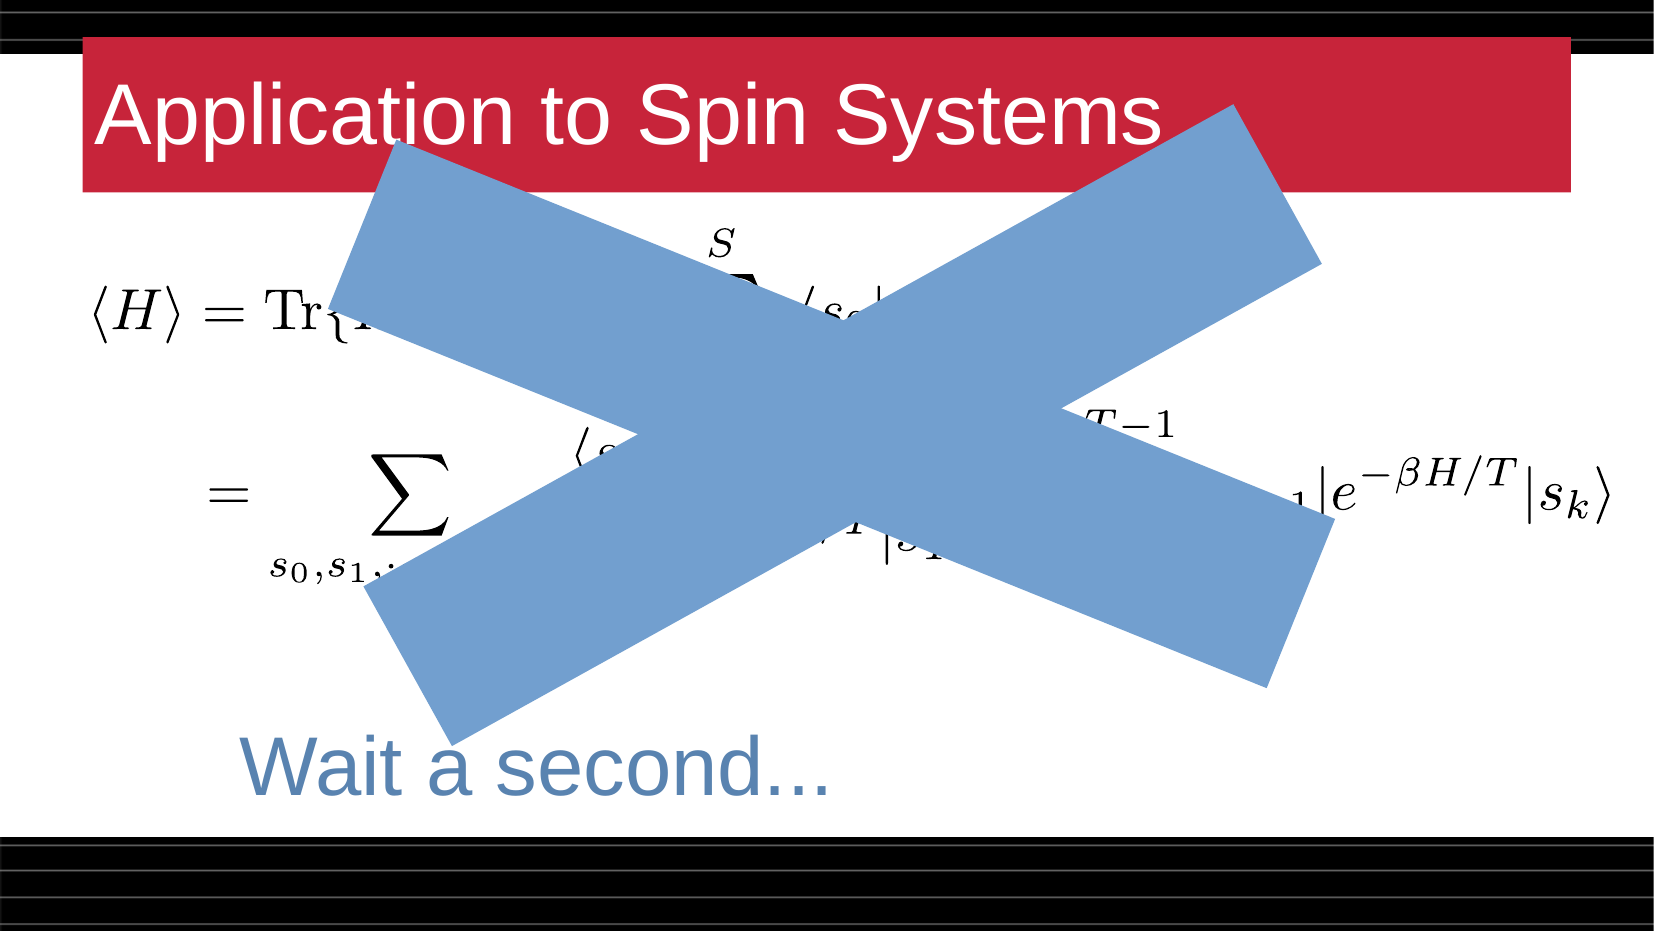

# Application to Spin Systems
Wait a second...